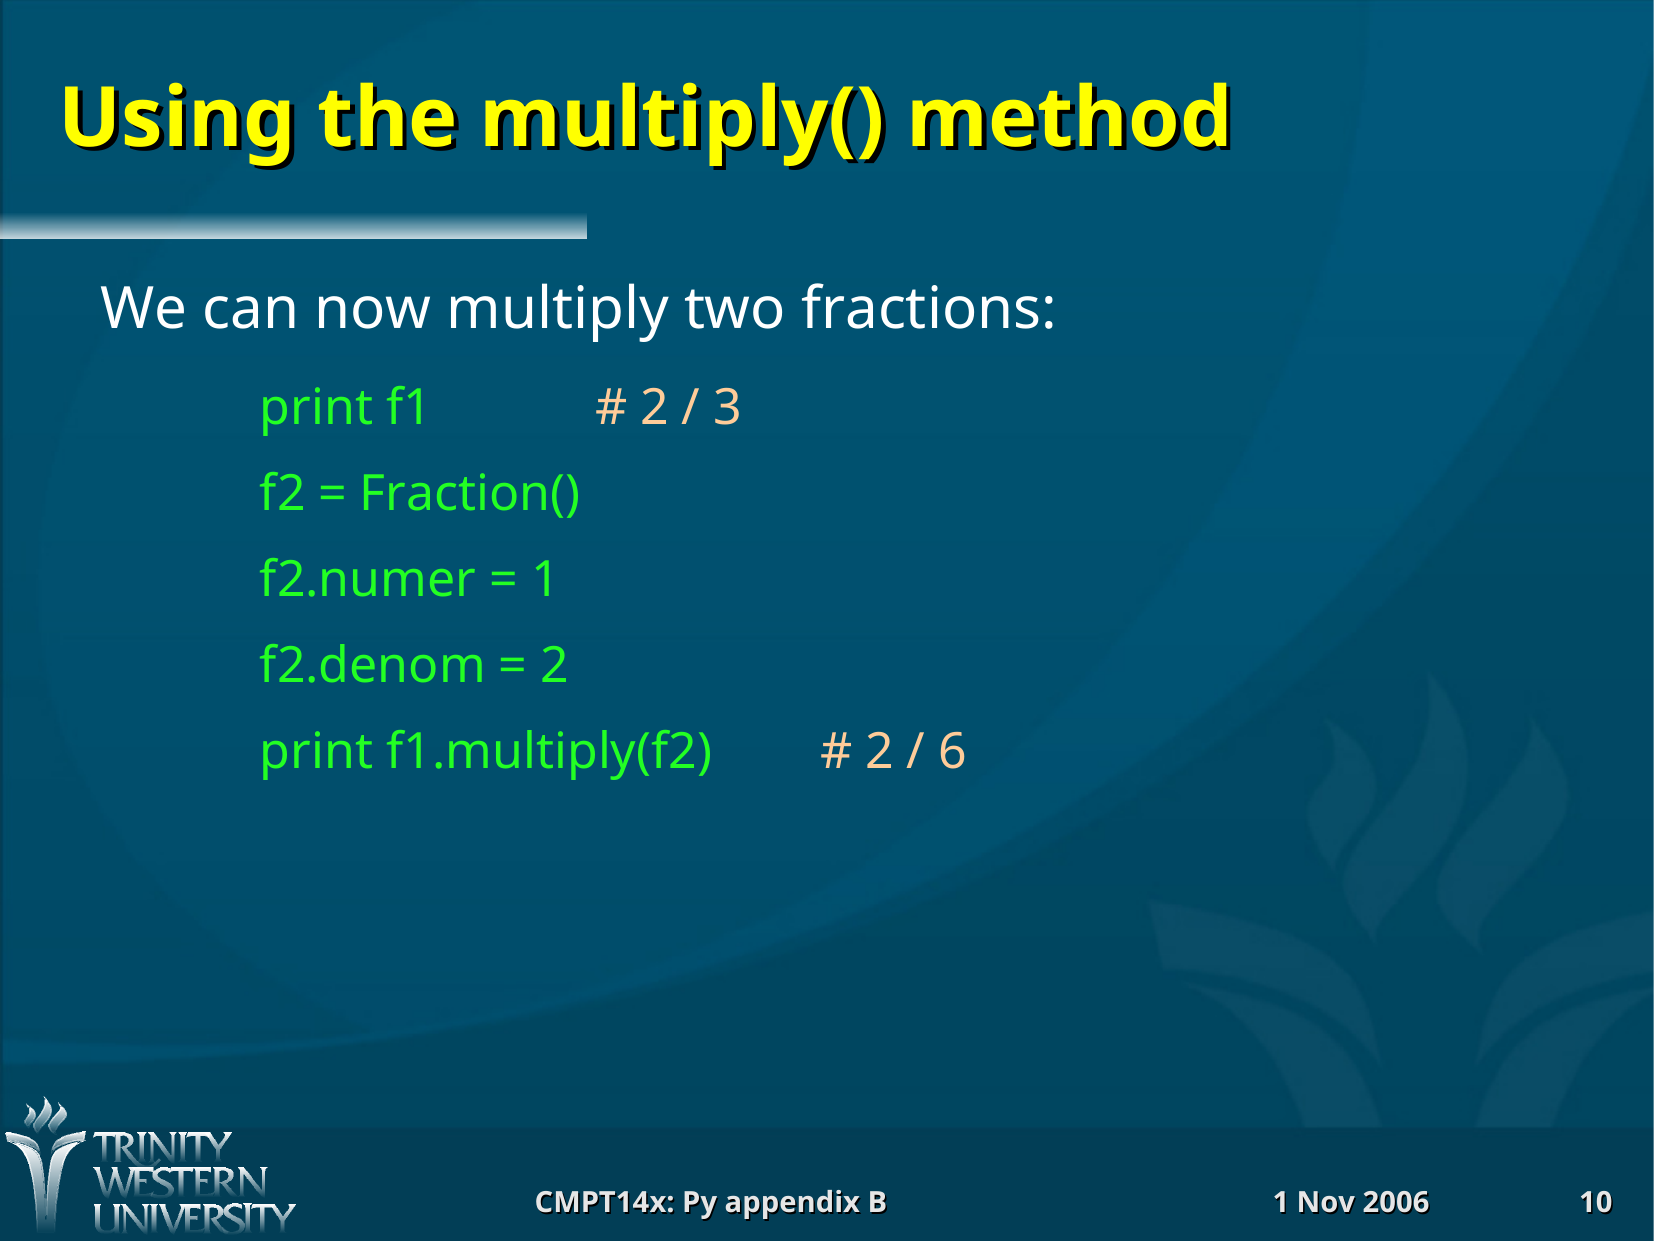

# Using the multiply() method
We can now multiply two fractions:
print f1			# 2 / 3
f2 = Fraction()
f2.numer = 1
f2.denom = 2
print f1.multiply(f2)		# 2 / 6
CMPT14x: Py appendix B
1 Nov 2006
10